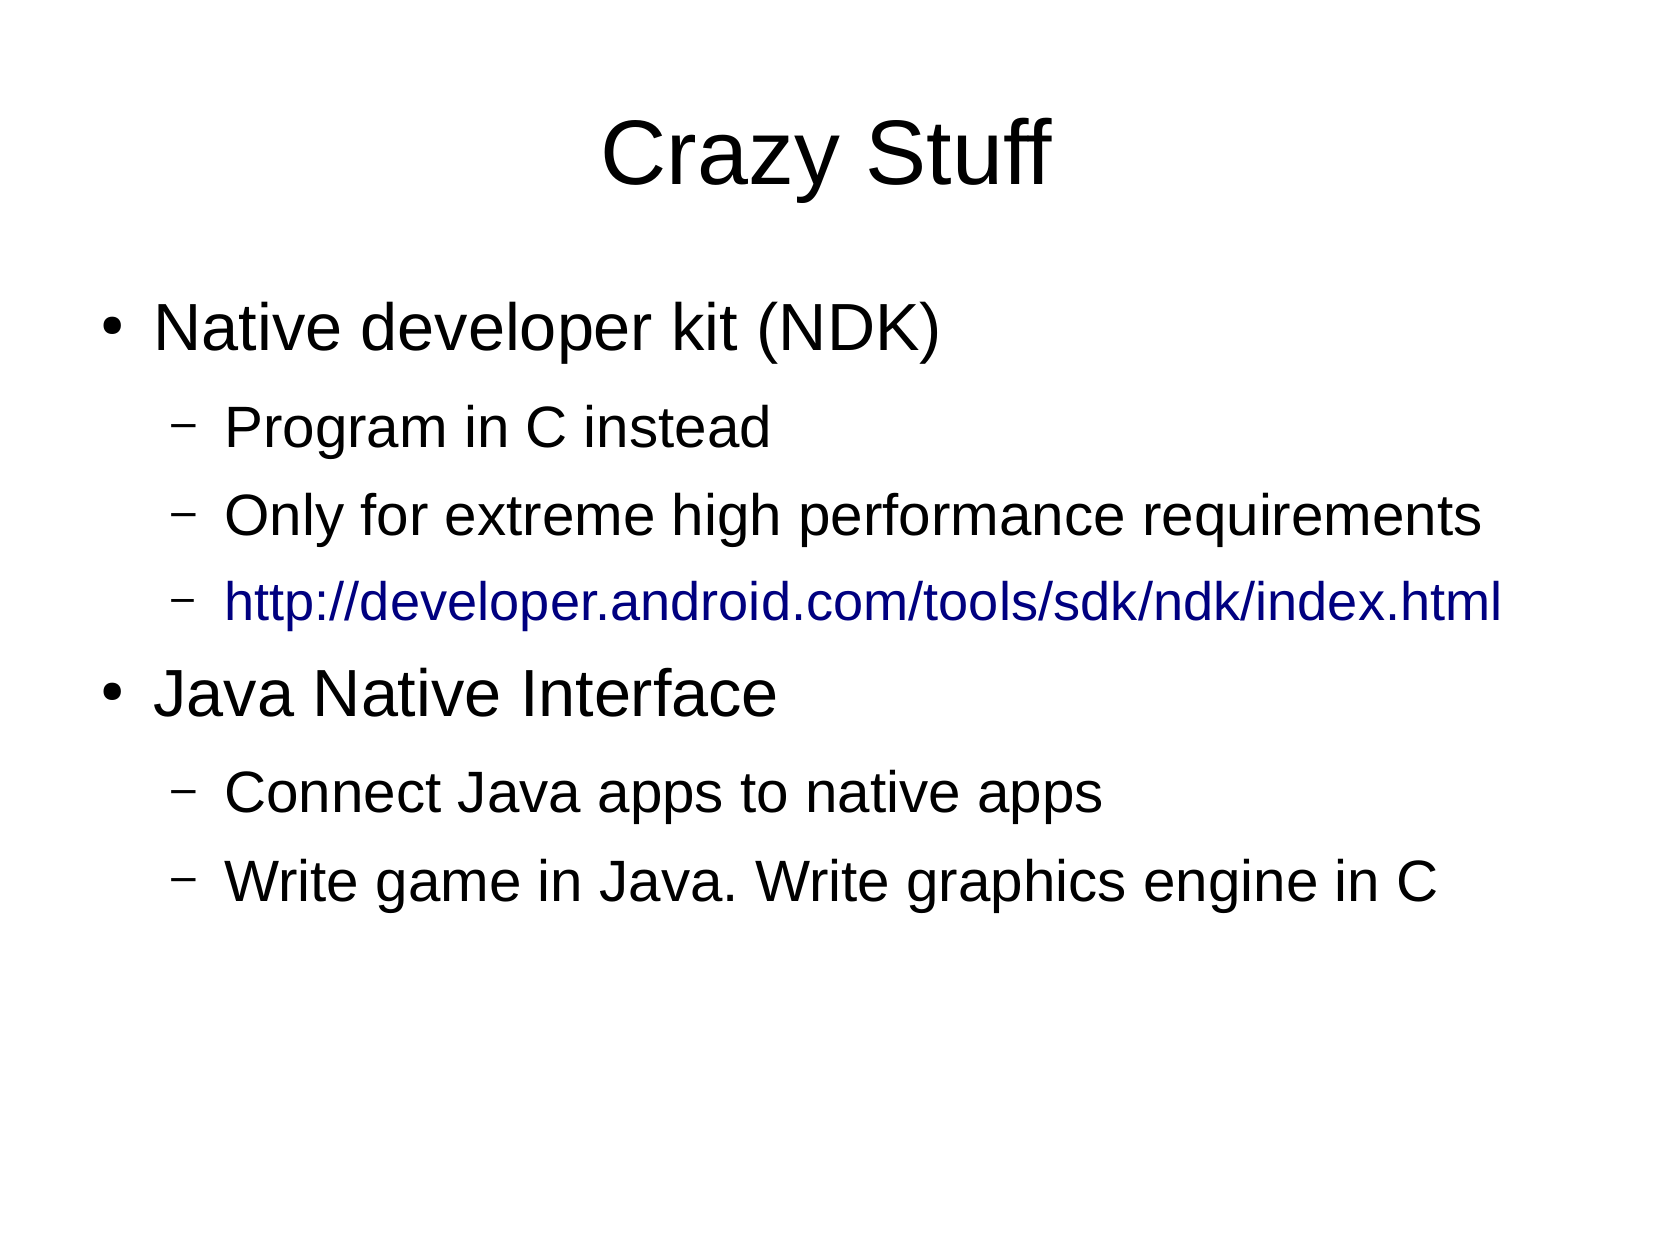

# Crazy Stuff
Native developer kit (NDK)
Program in C instead
Only for extreme high performance requirements
http://developer.android.com/tools/sdk/ndk/index.html
Java Native Interface
Connect Java apps to native apps
Write game in Java. Write graphics engine in C